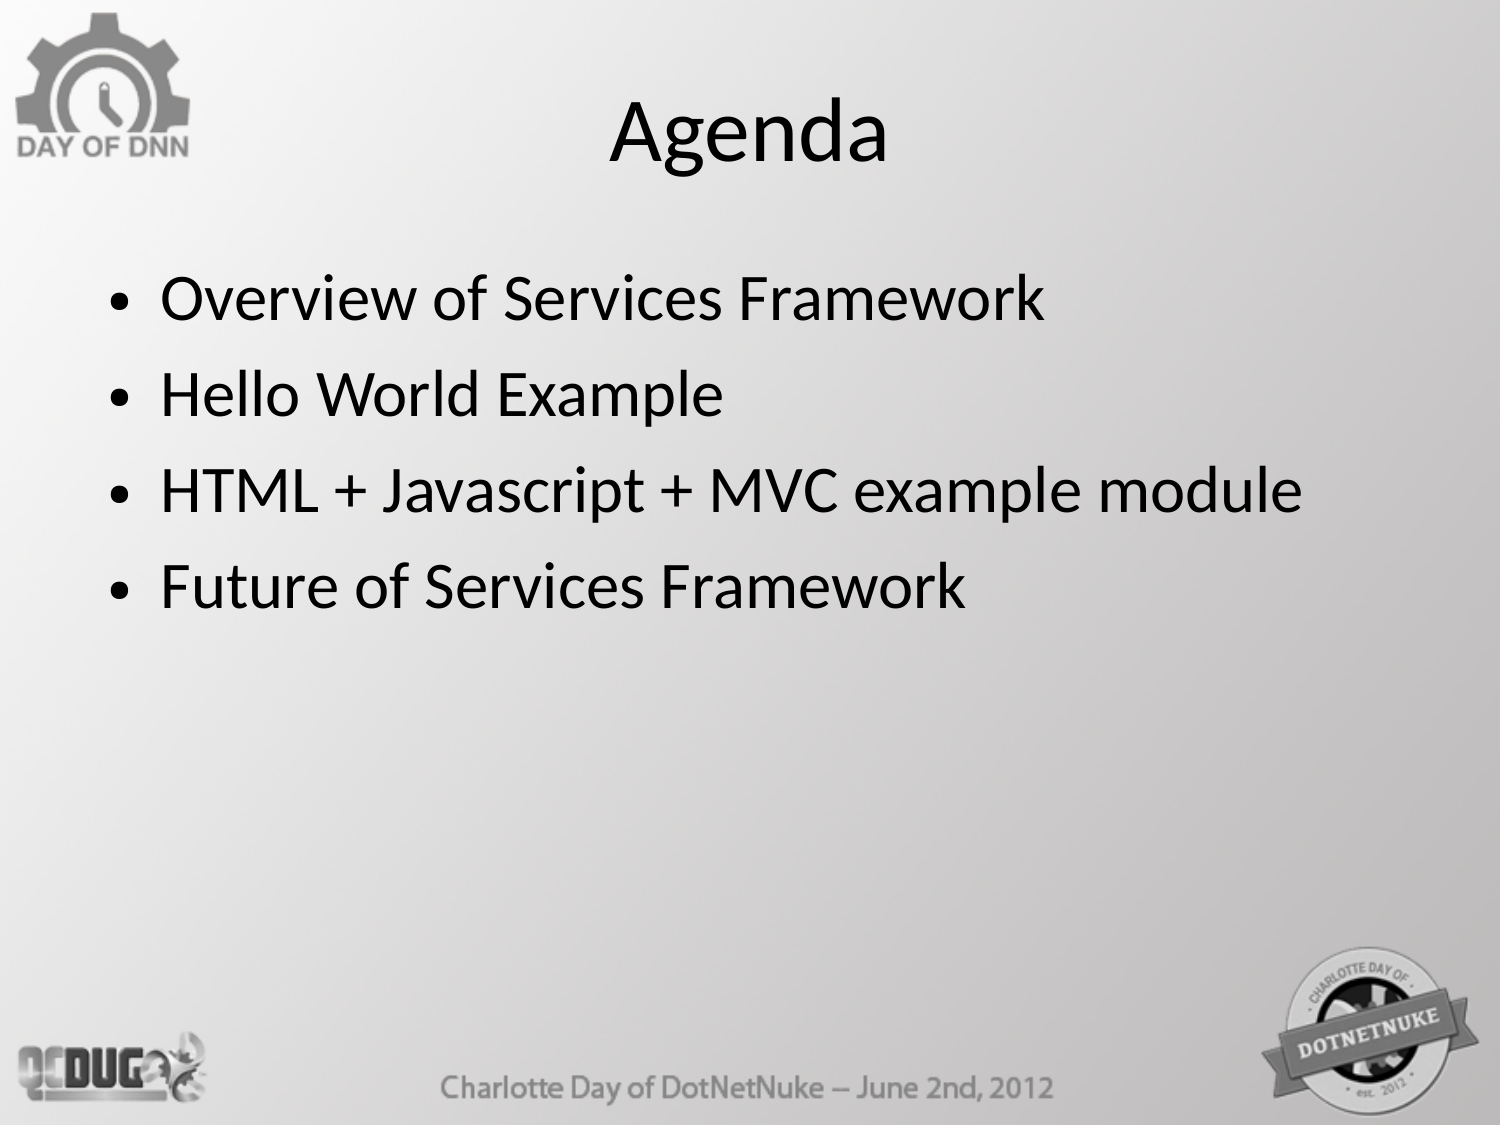

# Agenda
Overview of Services Framework
Hello World Example
HTML + Javascript + MVC example module
Future of Services Framework